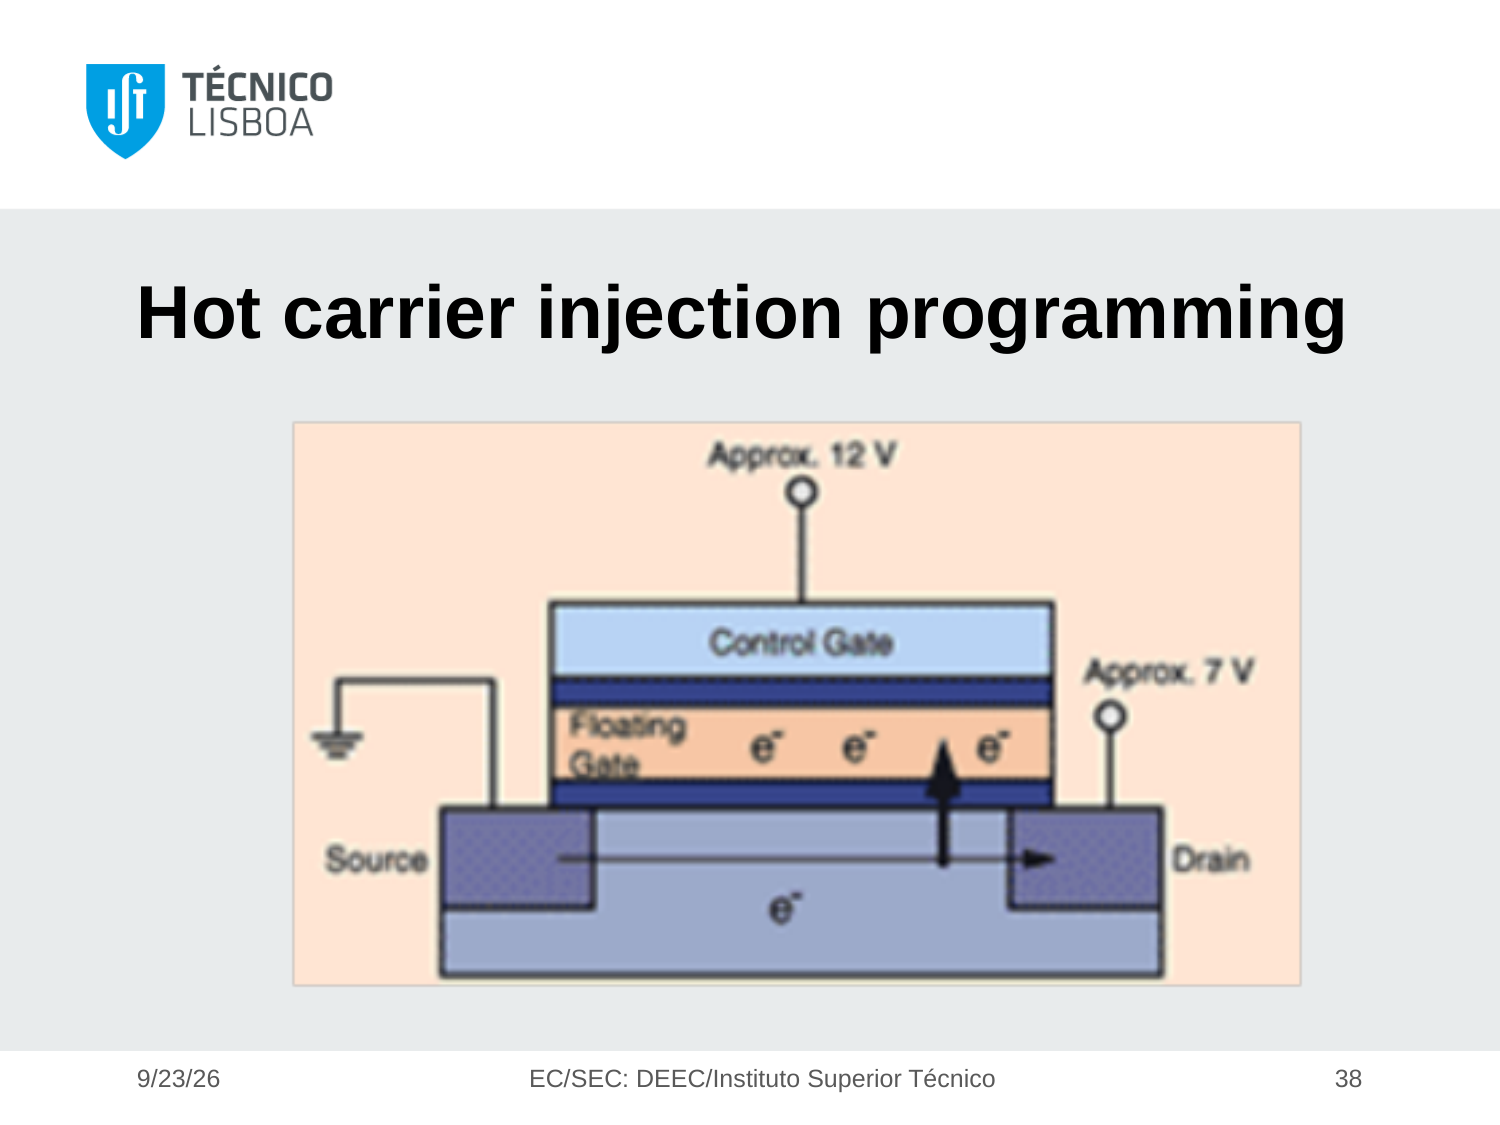

# Hot carrier injection programming
EC/SEC: DEEC/Instituto Superior Técnico